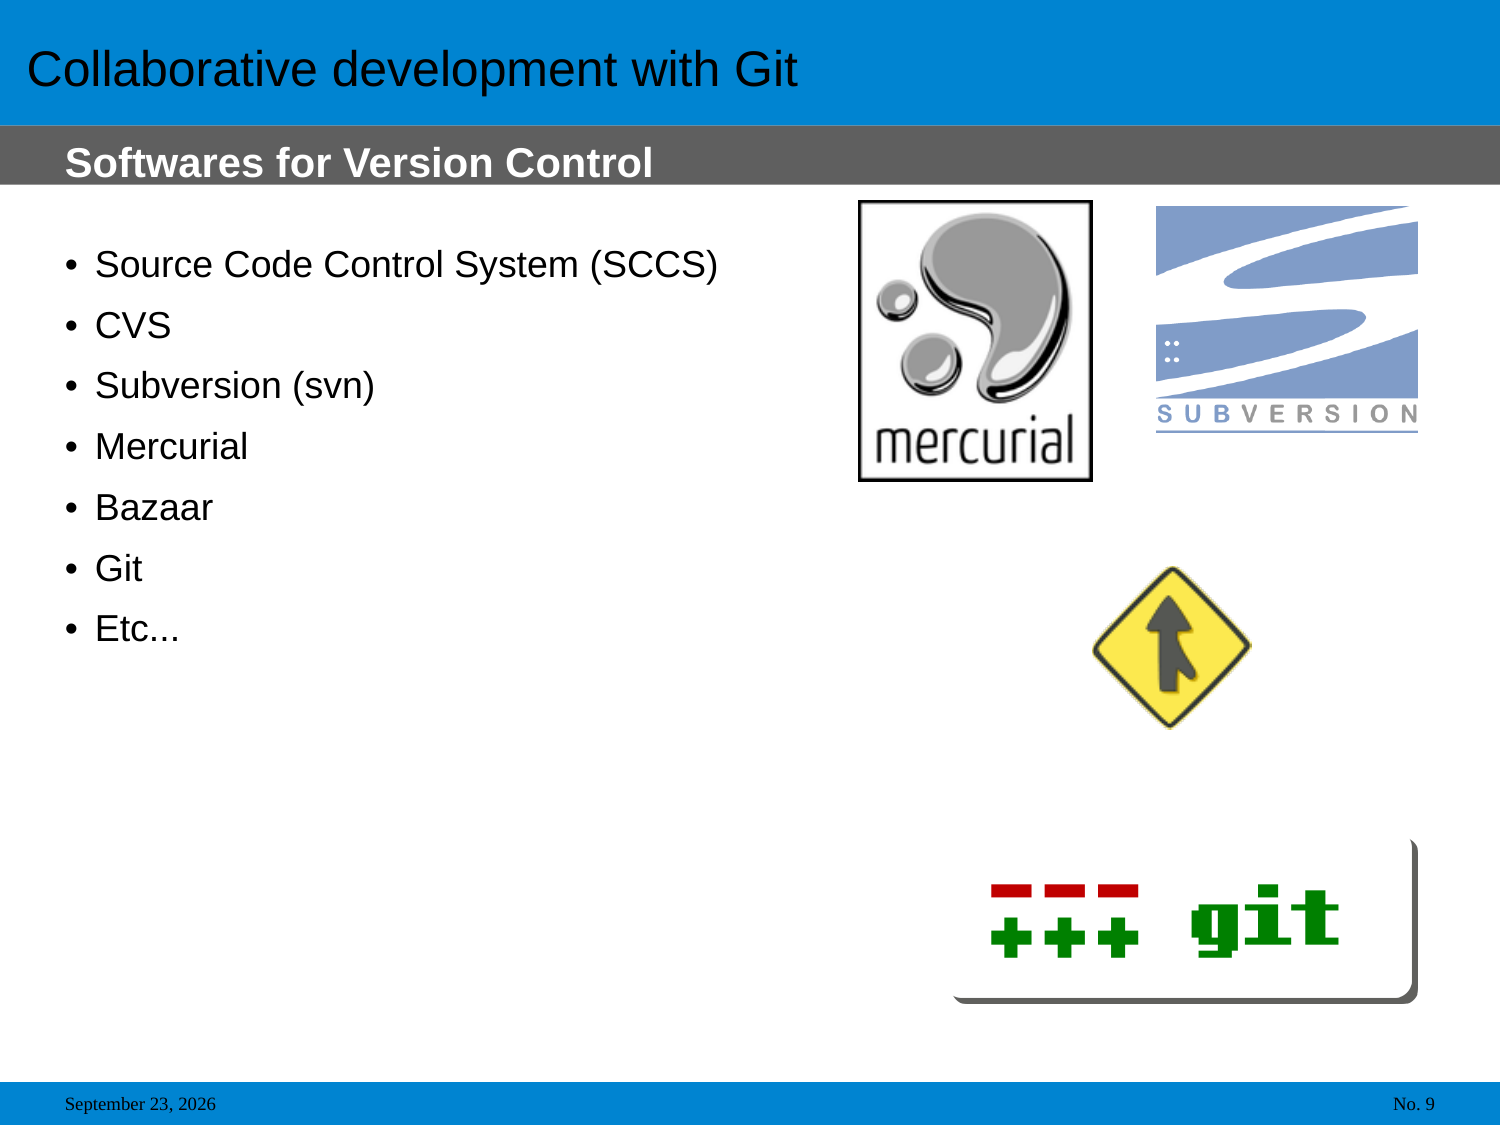

# Softwares for Version Control
Source Code Control System (SCCS)
CVS
Subversion (svn)
Mercurial
Bazaar
Git
Etc...
9